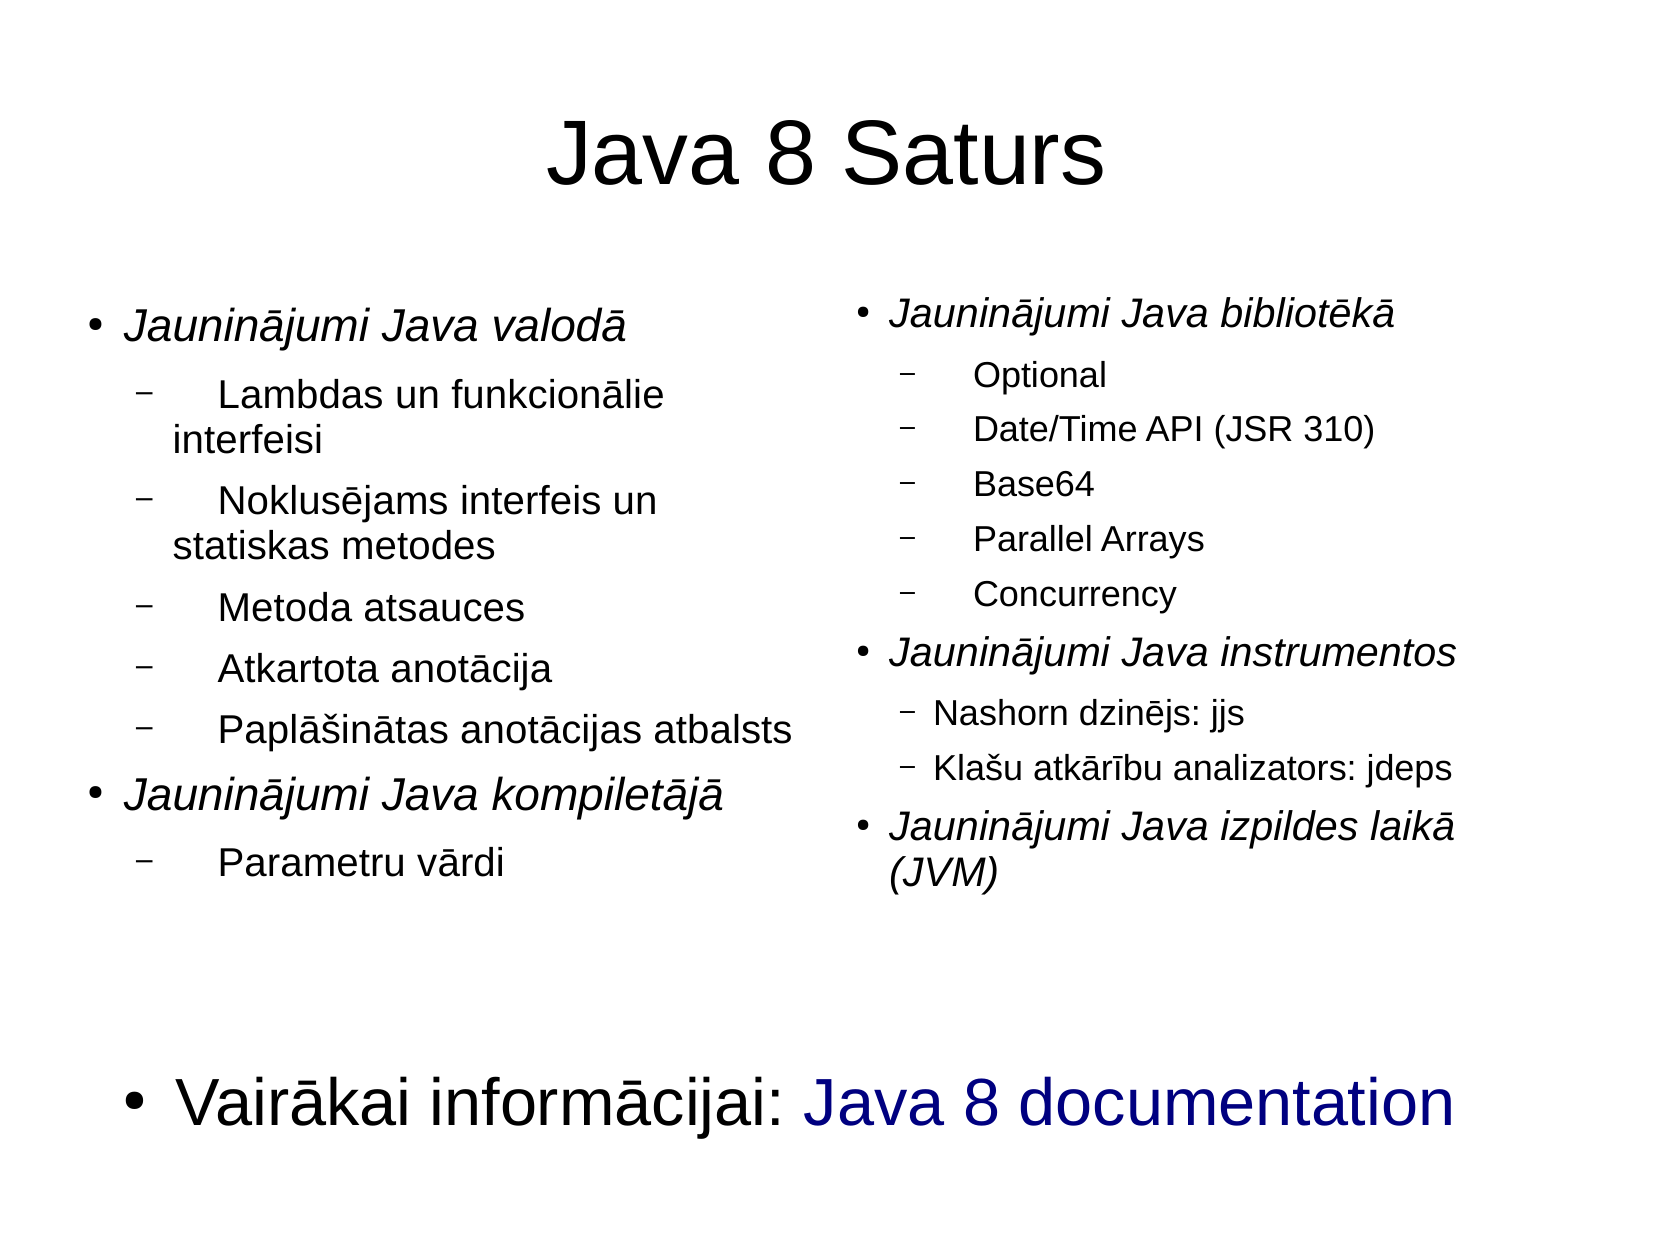

Java 8 Saturs
Jauninājumi Java bibliotēkā
 Optional
 Date/Time API (JSR 310)
 Base64
 Parallel Arrays
 Concurrency
Jauninājumi Java instrumentos
Nashorn dzinējs: jjs
Klašu atkārību analizators: jdeps
Jauninājumi Java izpildes laikā (JVM)
# Jauninājumi Java valodā
 Lambdas un funkcionālie interfeisi
 Noklusējams interfeis un statiskas metodes
 Metoda atsauces
 Atkartota anotācija
 Paplāšinātas anotācijas atbalsts
Jauninājumi Java kompiletājā
 Parametru vārdi
Vairākai informācijai: Java 8 documentation